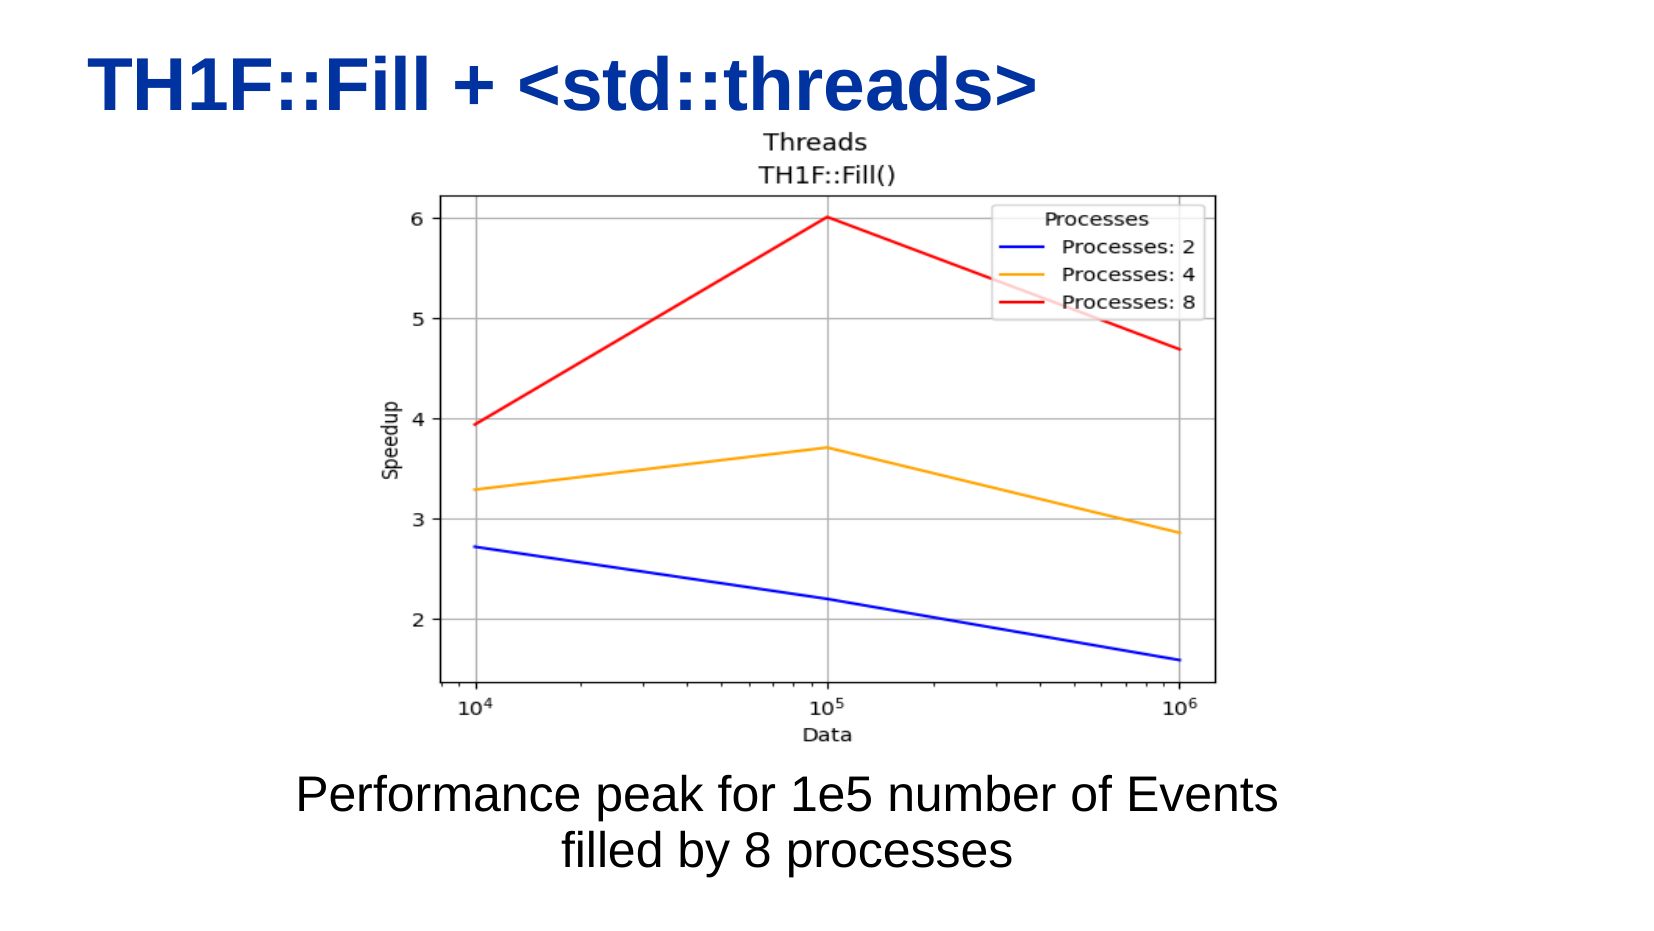

TH1F::Fill + <std::threads>
# Performance peak for 1e5 number of Events
filled by 8 processes